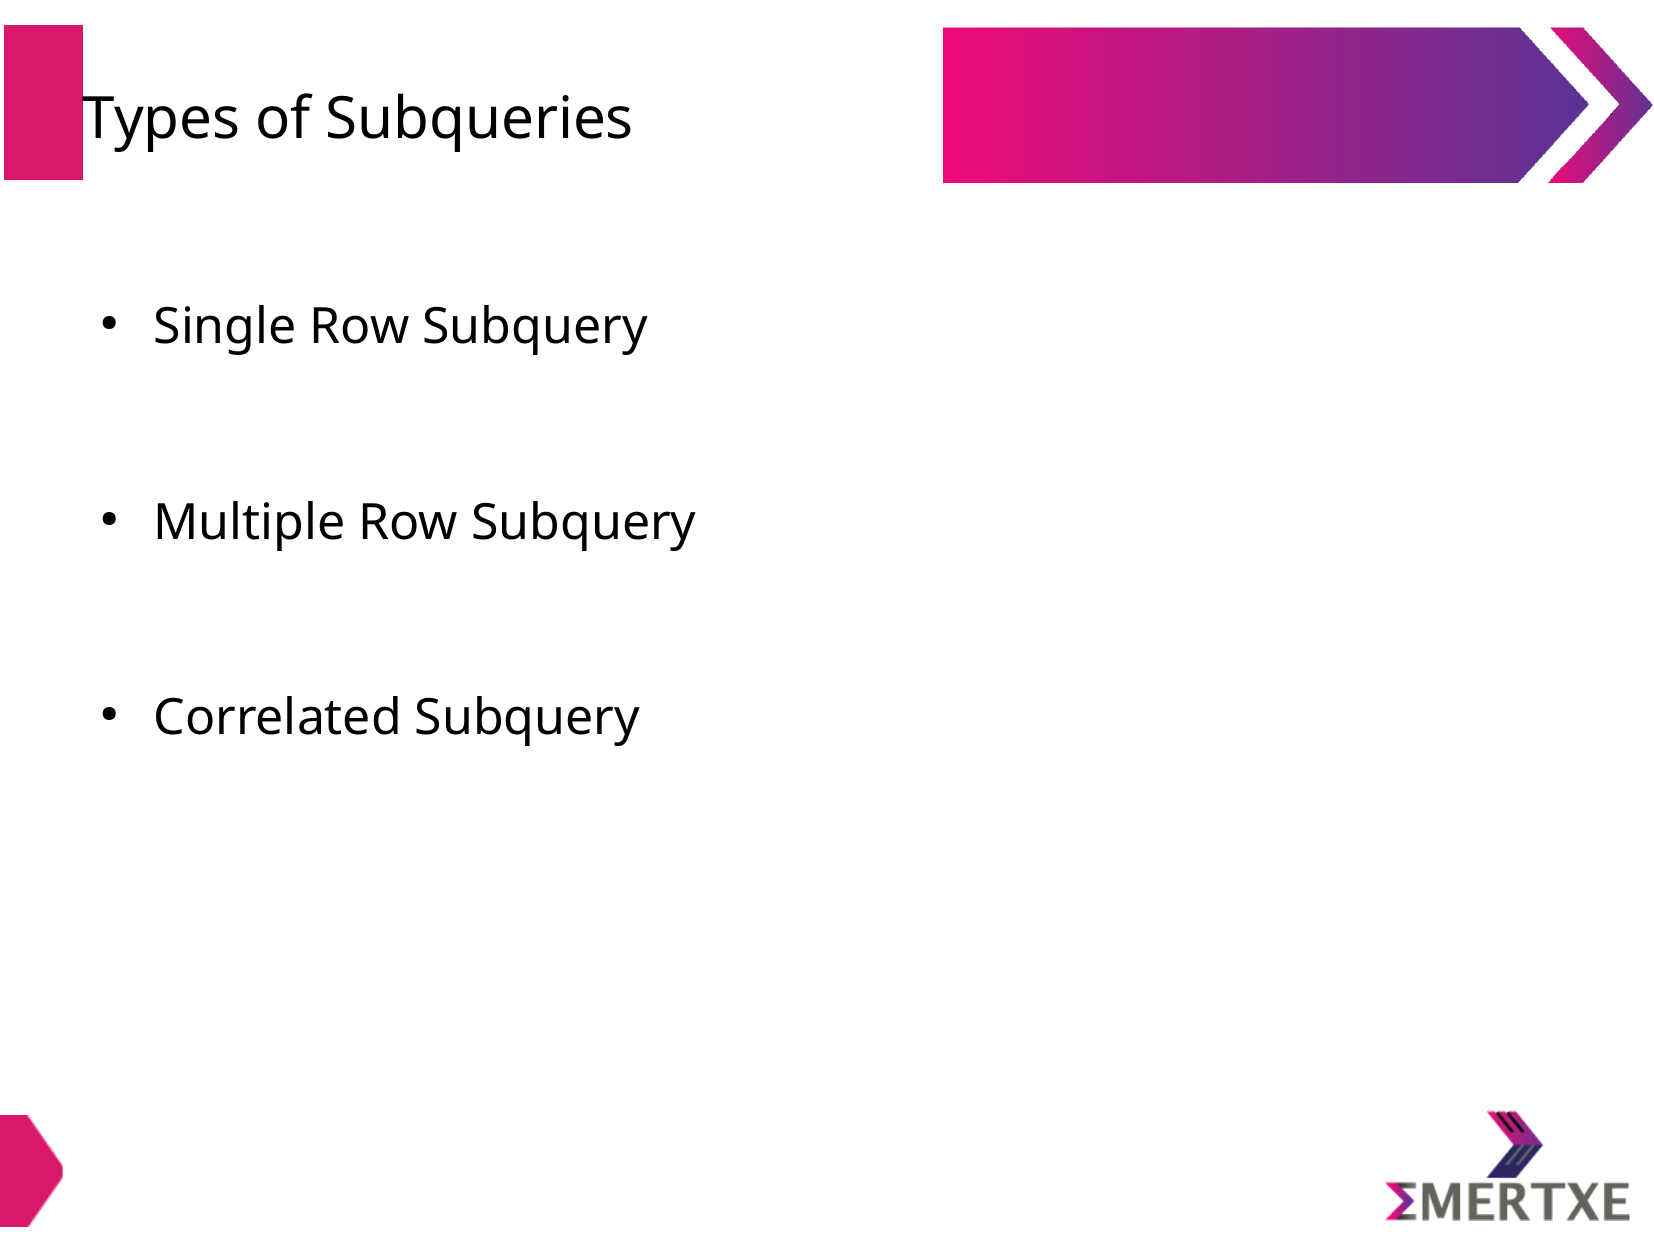

# Types of Subqueries
Single Row Subquery
Multiple Row Subquery
Correlated Subquery